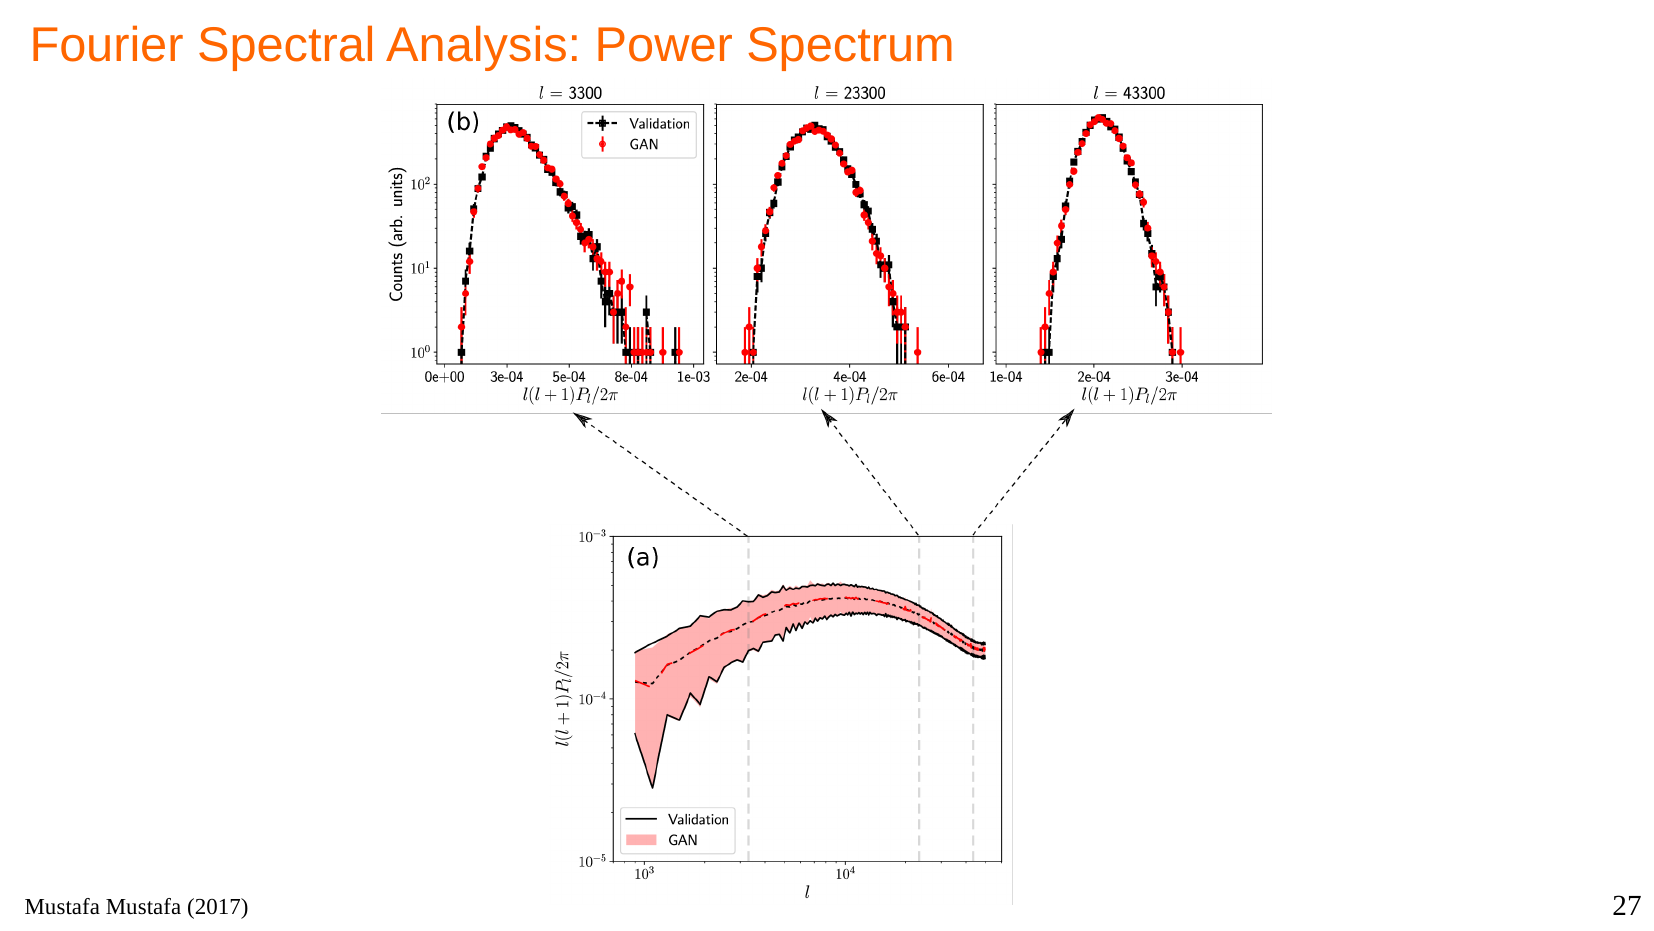

# Fourier Spectral Analysis: Power Spectrum
27
Mustafa Mustafa (2017)